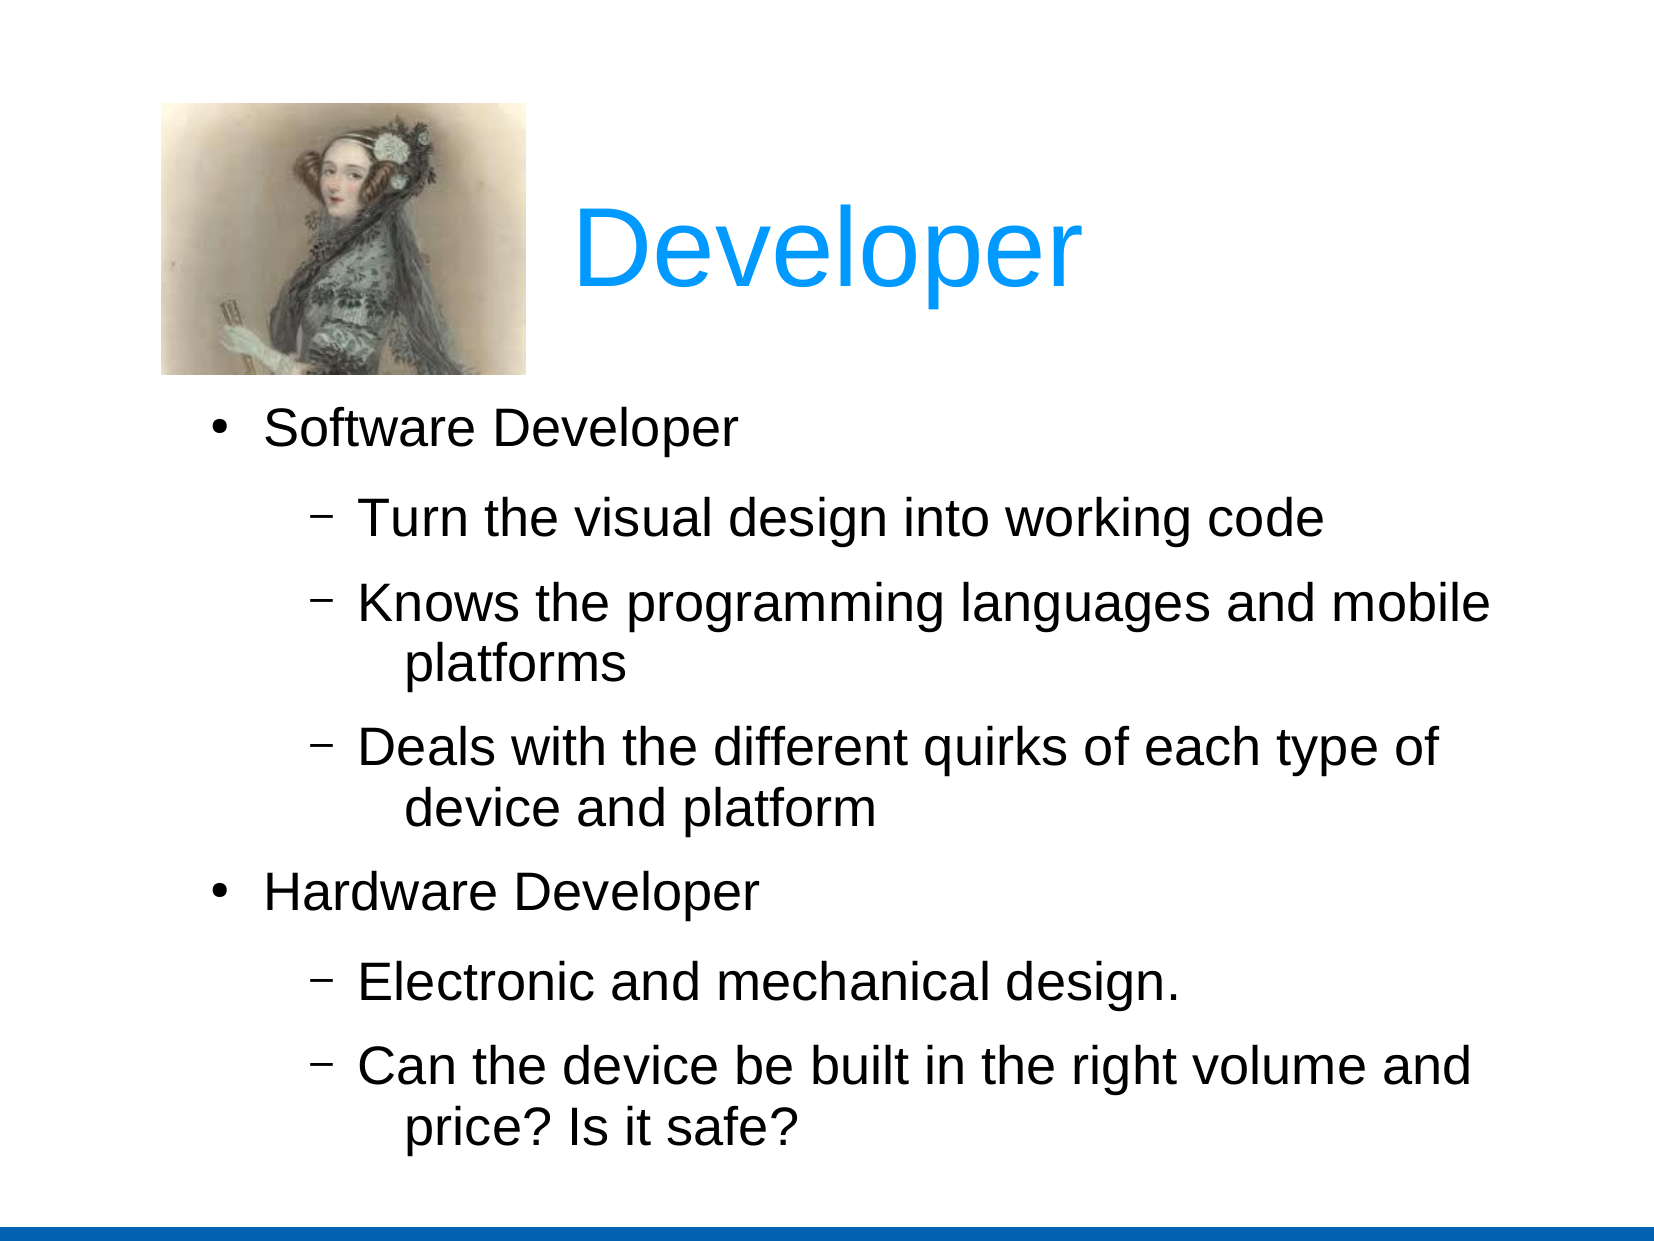

# Developer
Software Developer
Turn the visual design into working code
Knows the programming languages and mobile platforms
Deals with the different quirks of each type of device and platform
Hardware Developer
Electronic and mechanical design.
Can the device be built in the right volume and price? Is it safe?